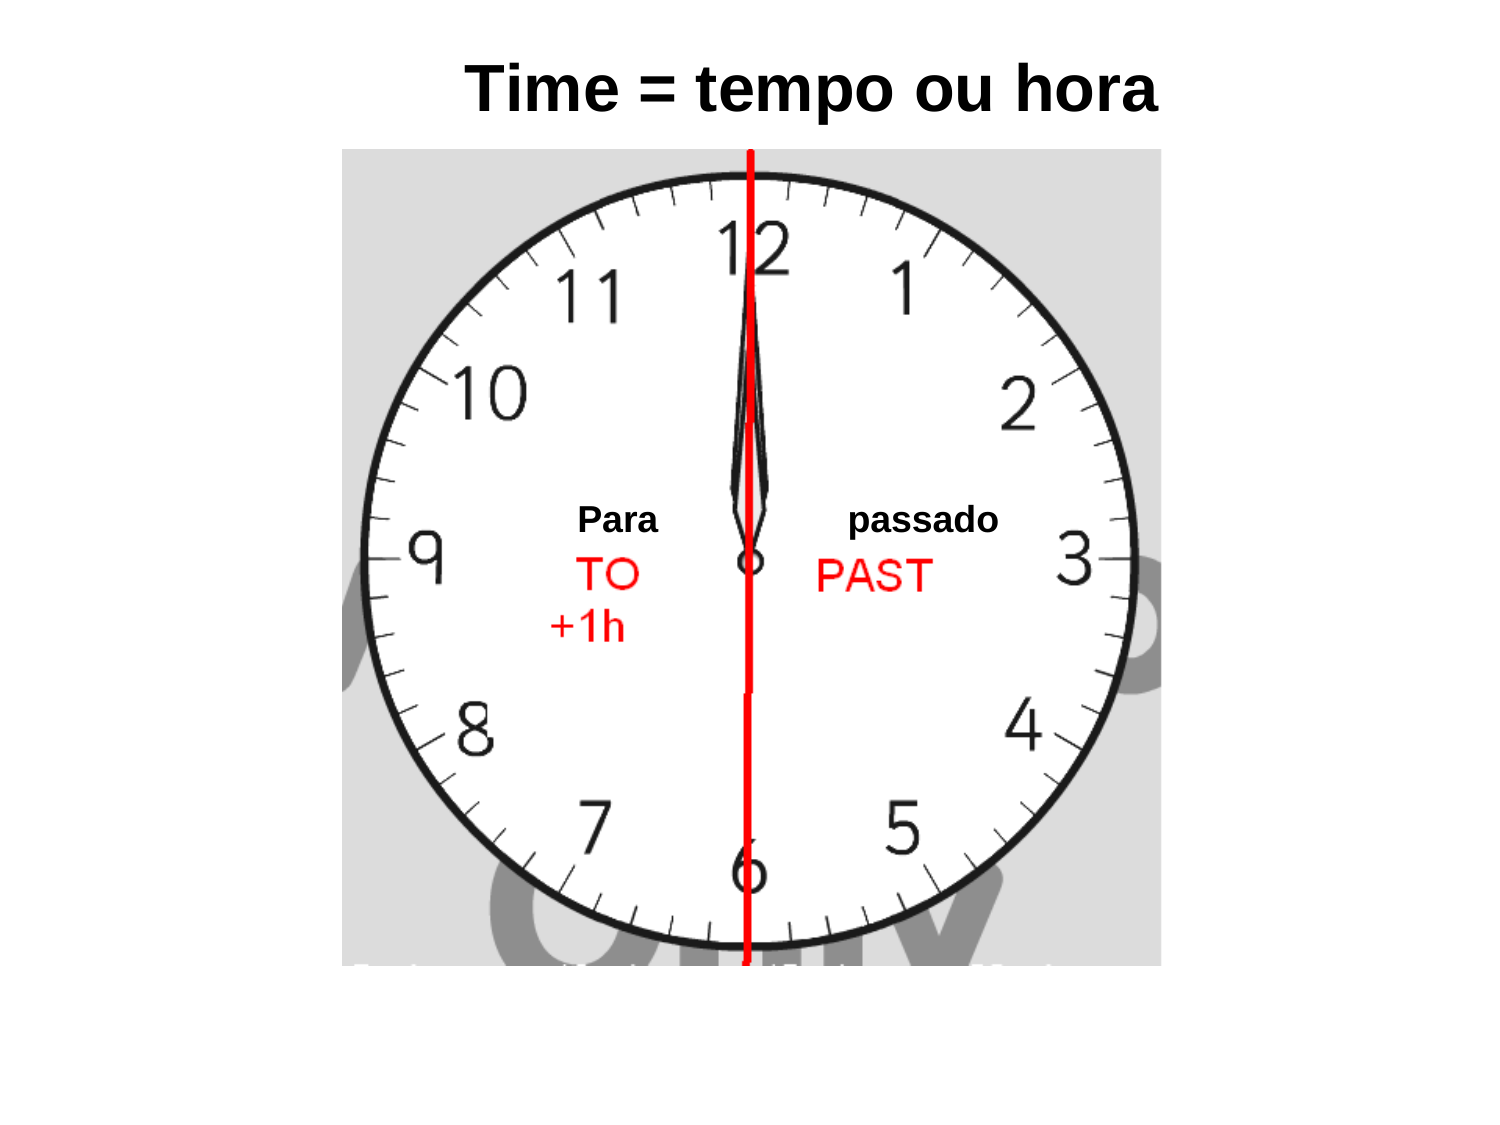

Time = tempo ou hora
Para
passado